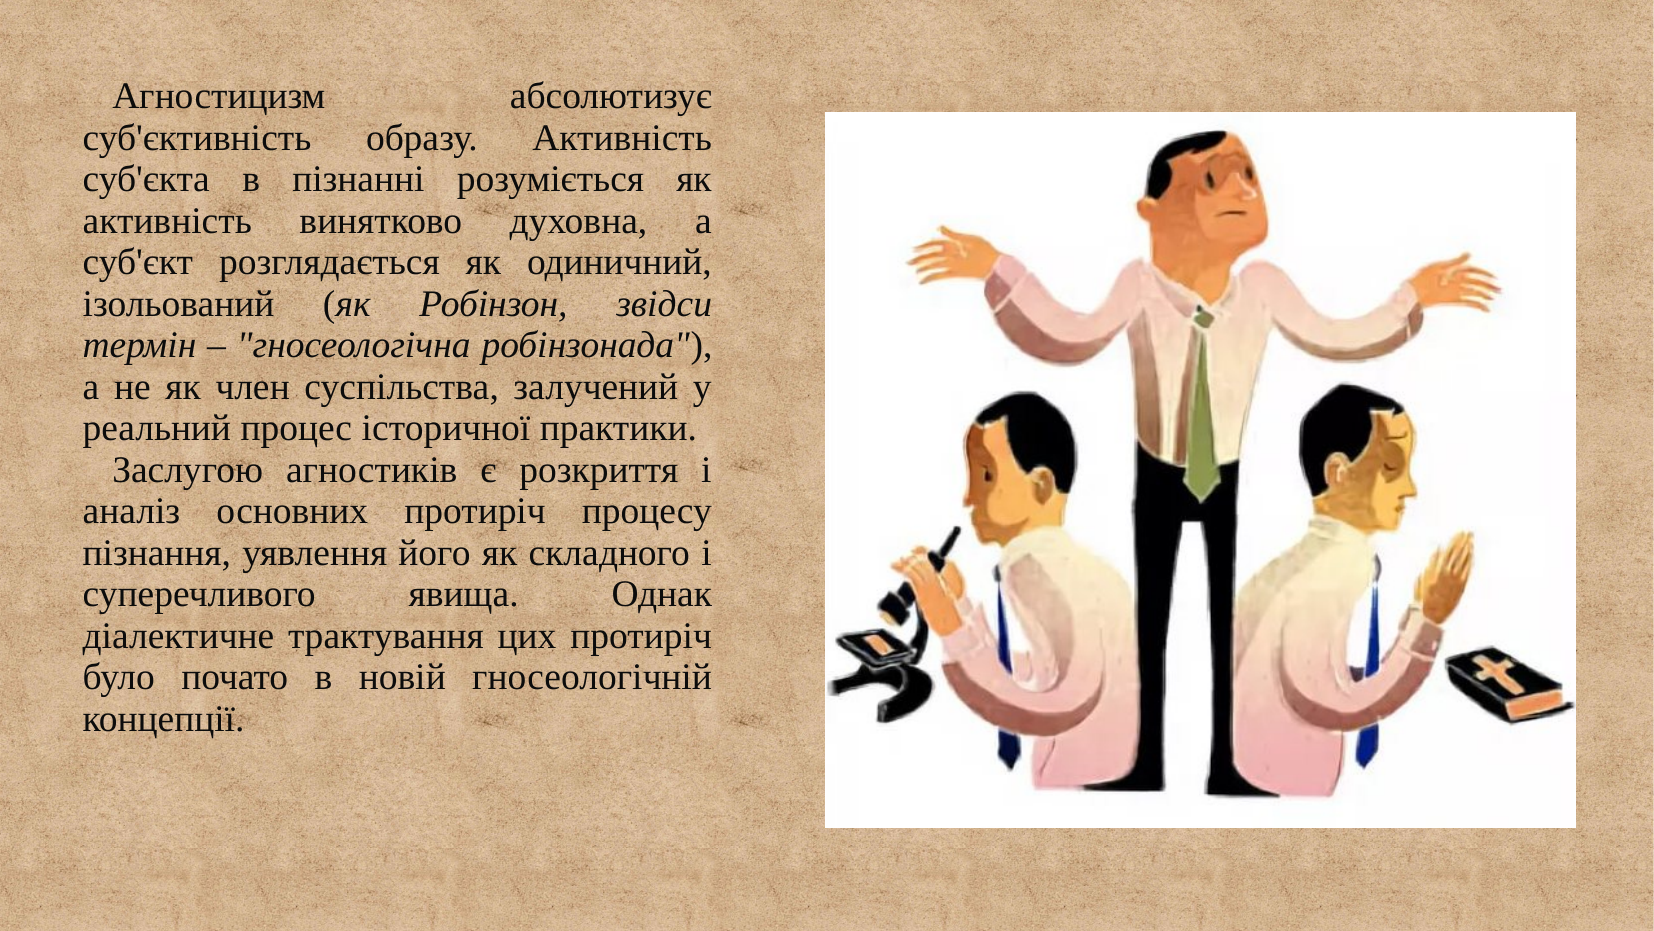

#
Агностицизм абсолютизує суб'єктивність образу. Активність суб'єкта в пізнанні розуміється як активність винятково духовна, а суб'єкт розглядається як одиничний, ізольований (як Робінзон, звідси термін – "гносеологічна робінзонада"), а не як член суспільства, залучений у реальний процес історичної практики.
Заслугою агностиків є розкриття і аналіз основних протиріч процесу пізнання, уявлення його як складного і суперечливого явища. Однак діалектичне трактування цих протиріч було почато в новій гносеологічній концепції.